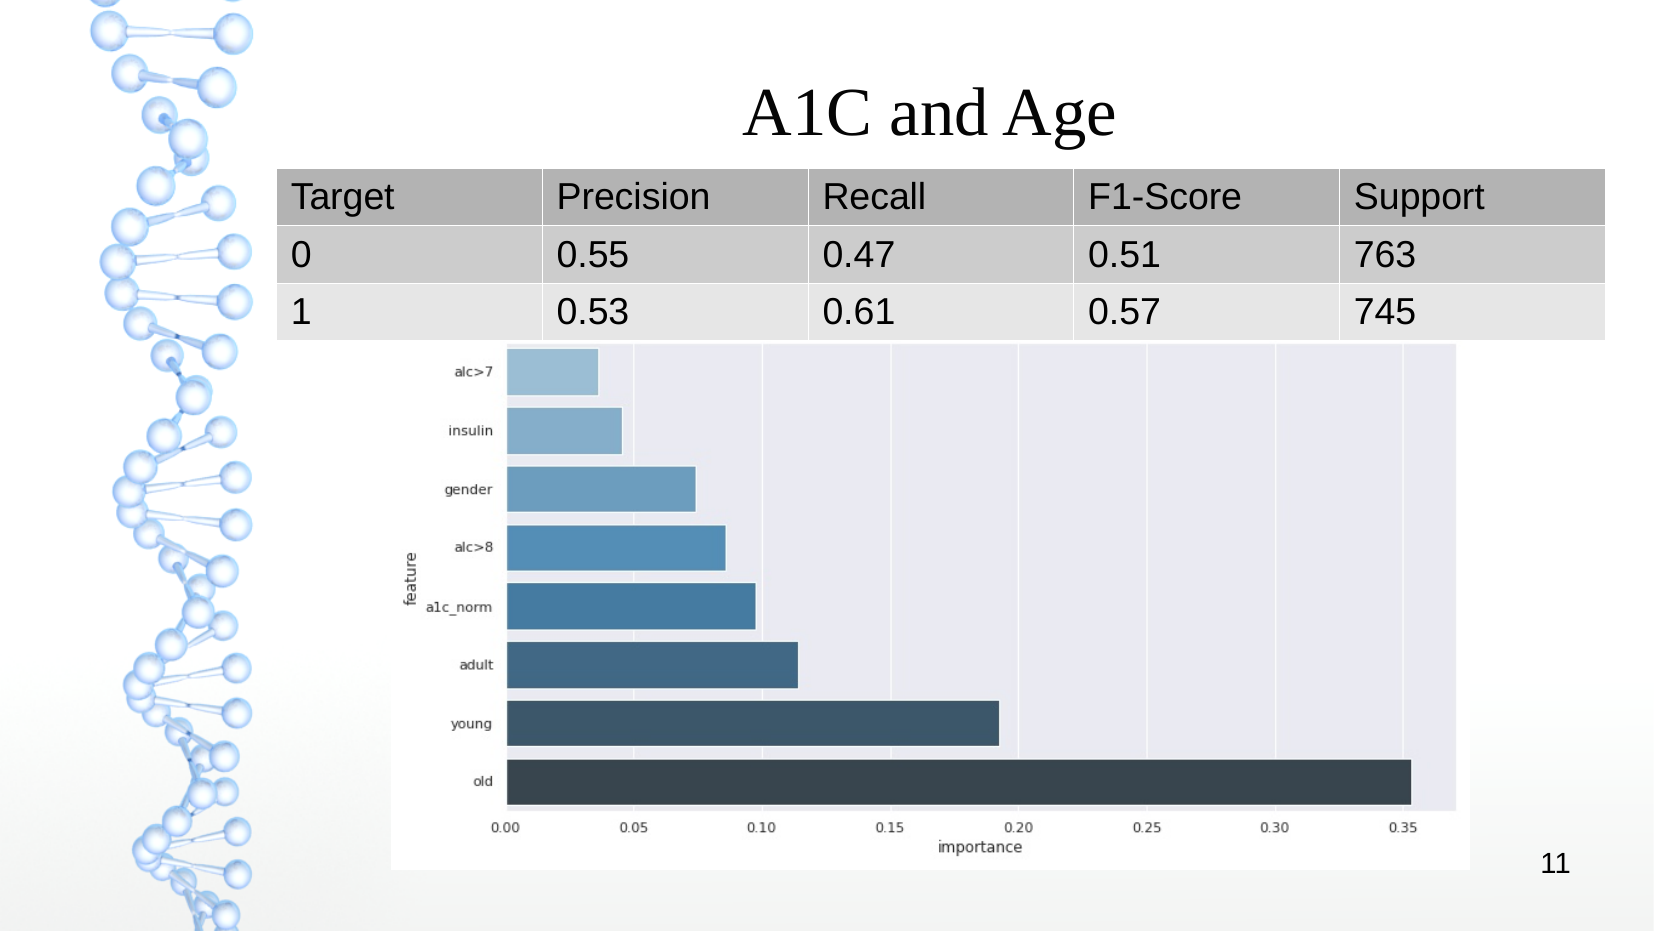

# A1C and Age
| Target | Precision | Recall | F1-Score | Support |
| --- | --- | --- | --- | --- |
| 0 | 0.55 | 0.47 | 0.51 | 763 |
| 1 | 0.53 | 0.61 | 0.57 | 745 |
11